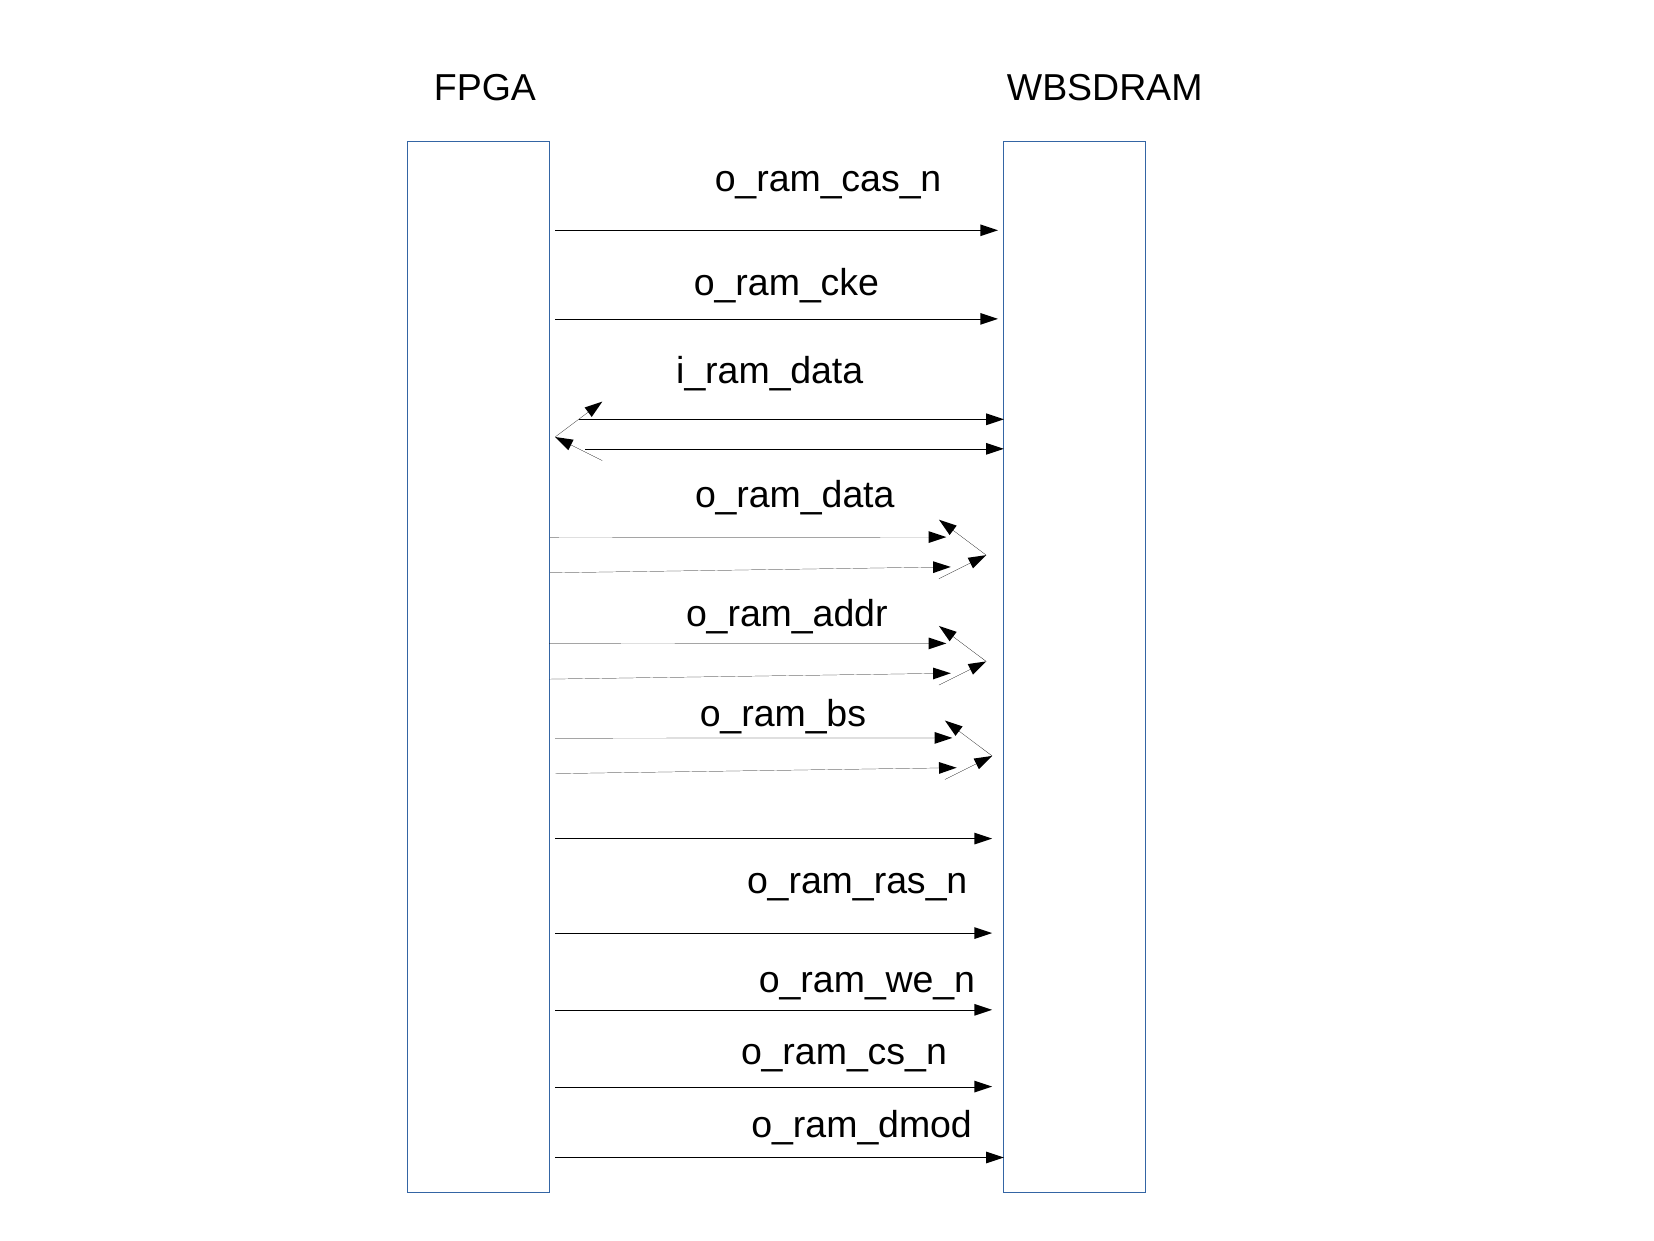

FPGA
WBSDRAM
o_ram_cas_n
o_ram_cke
i_ram_data
o_ram_data
o_ram_addr
o_ram_bs
o_ram_ras_n
o_ram_we_n
o_ram_cs_n
o_ram_dmod